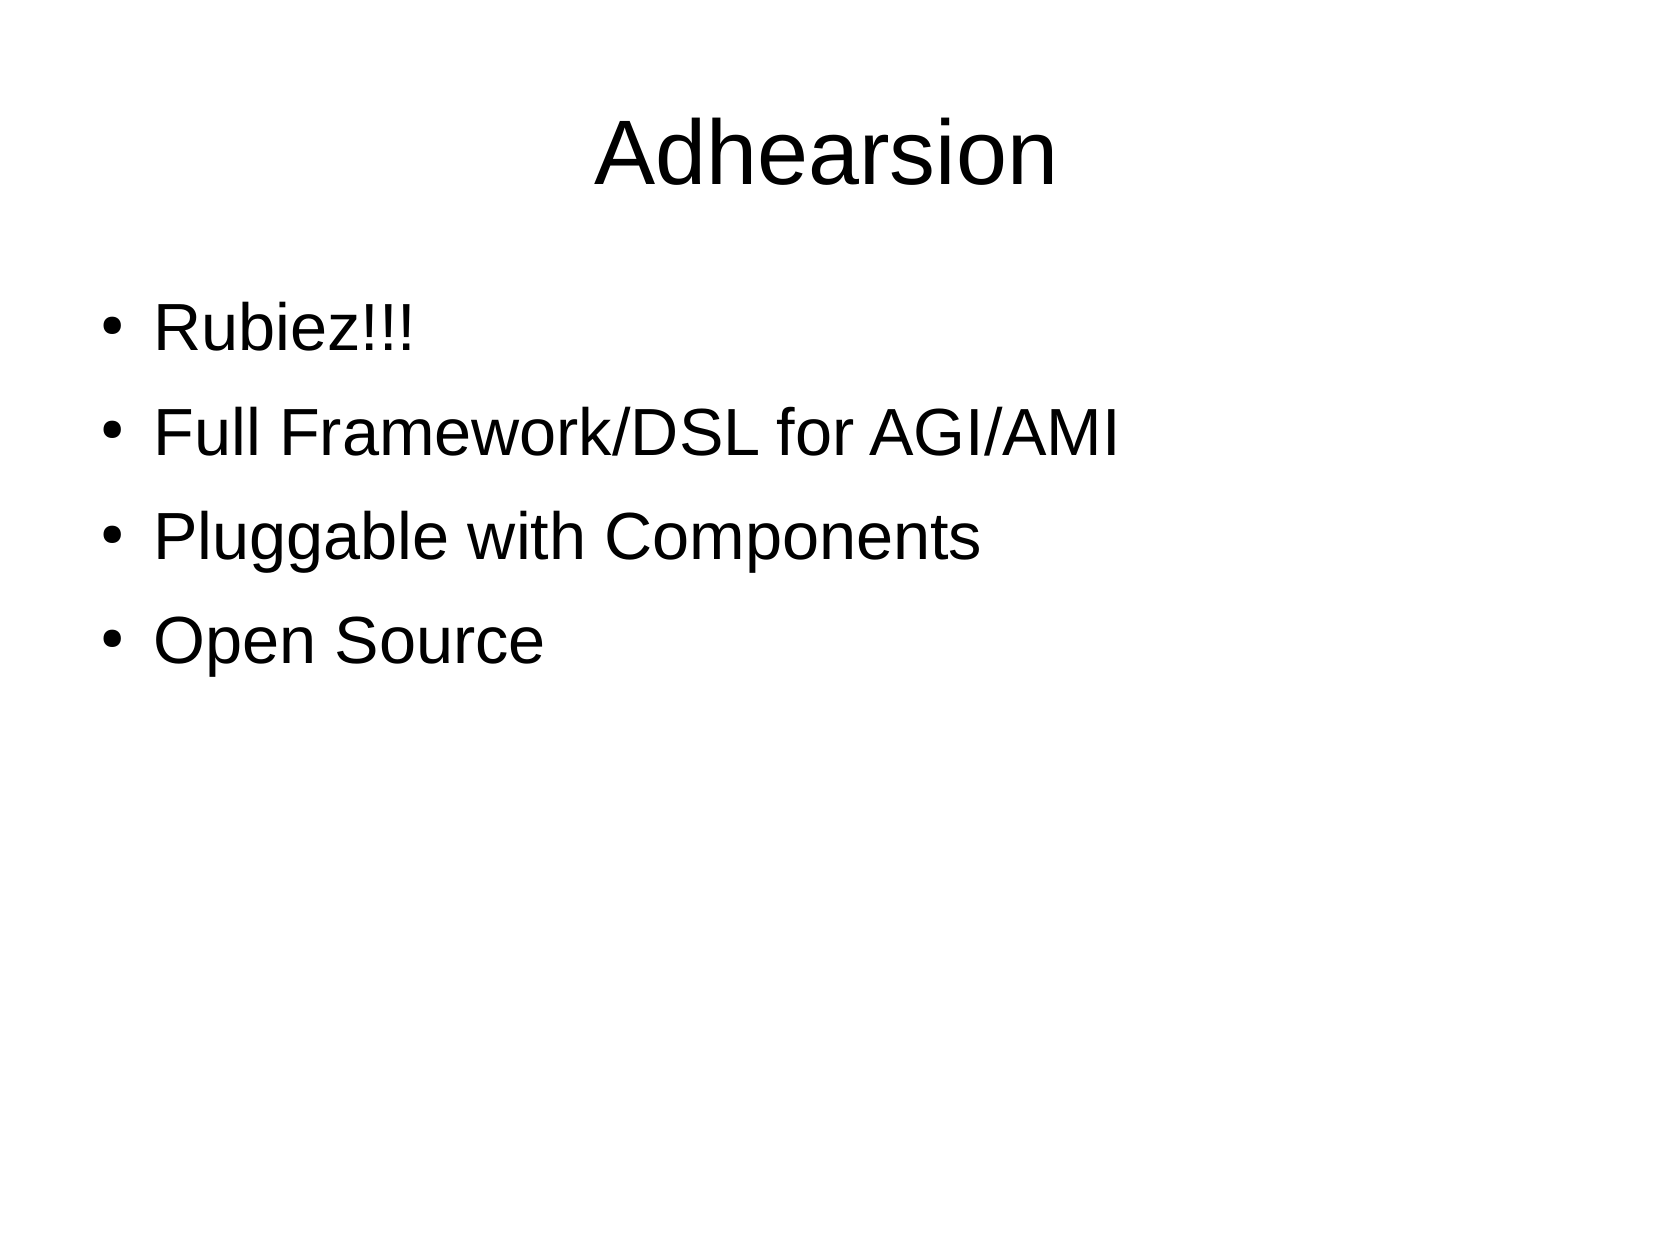

# Adhearsion
Rubiez!!!
Full Framework/DSL for AGI/AMI
Pluggable with Components
Open Source